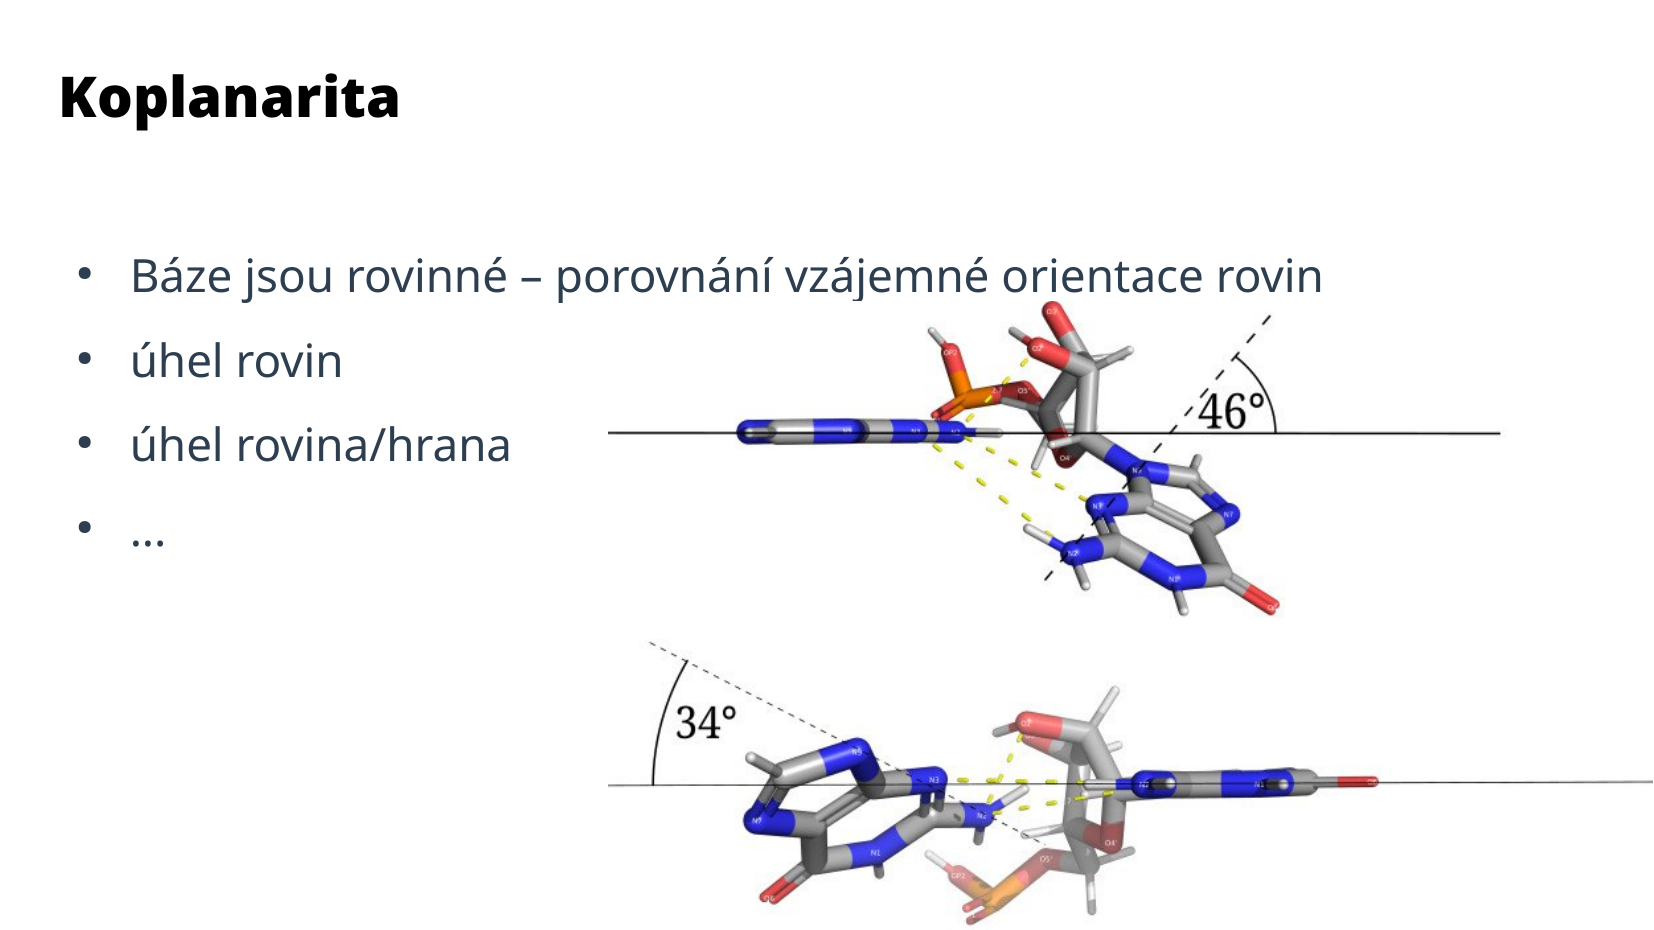

# Koplanarita
Báze jsou rovinné – porovnání vzájemné orientace rovin
úhel rovin
úhel rovina/hrana
...